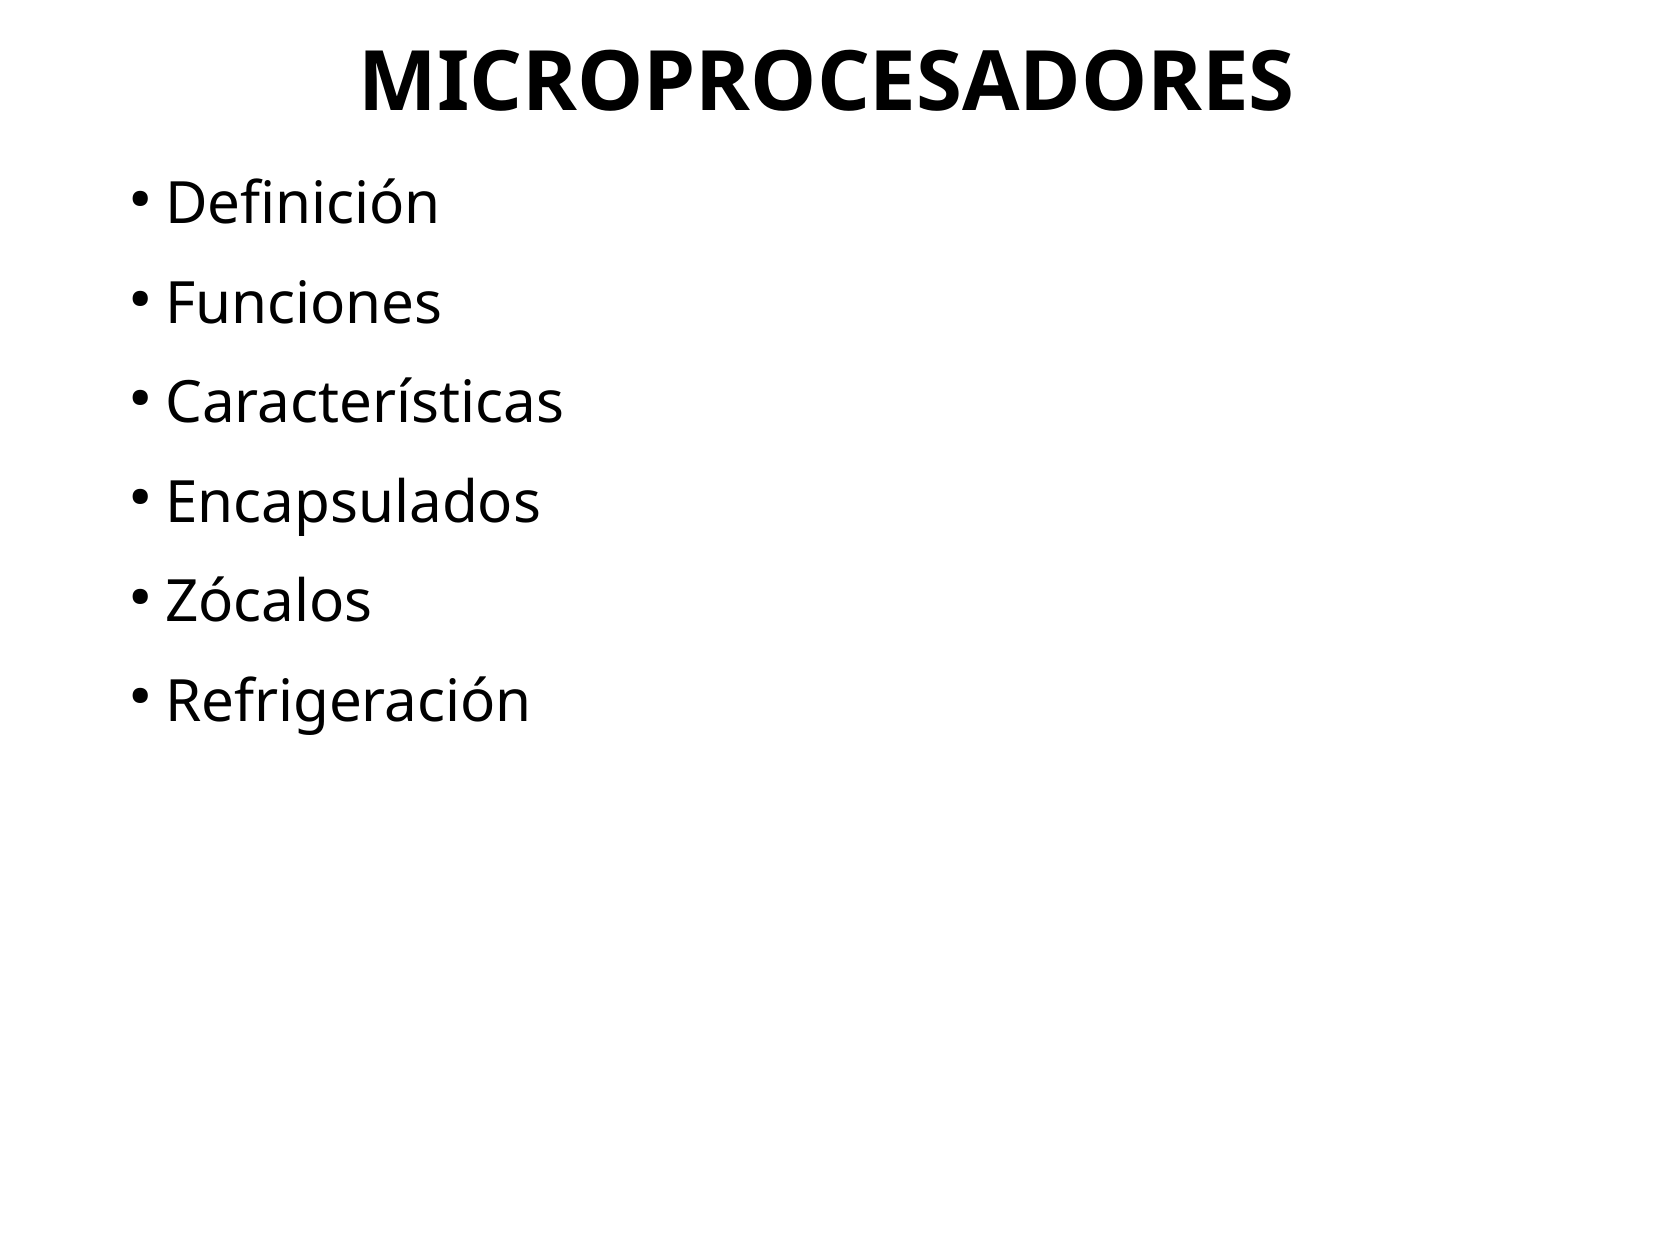

MICROPROCESADORES
# Definición
Funciones
Características
Encapsulados
Zócalos
Refrigeración